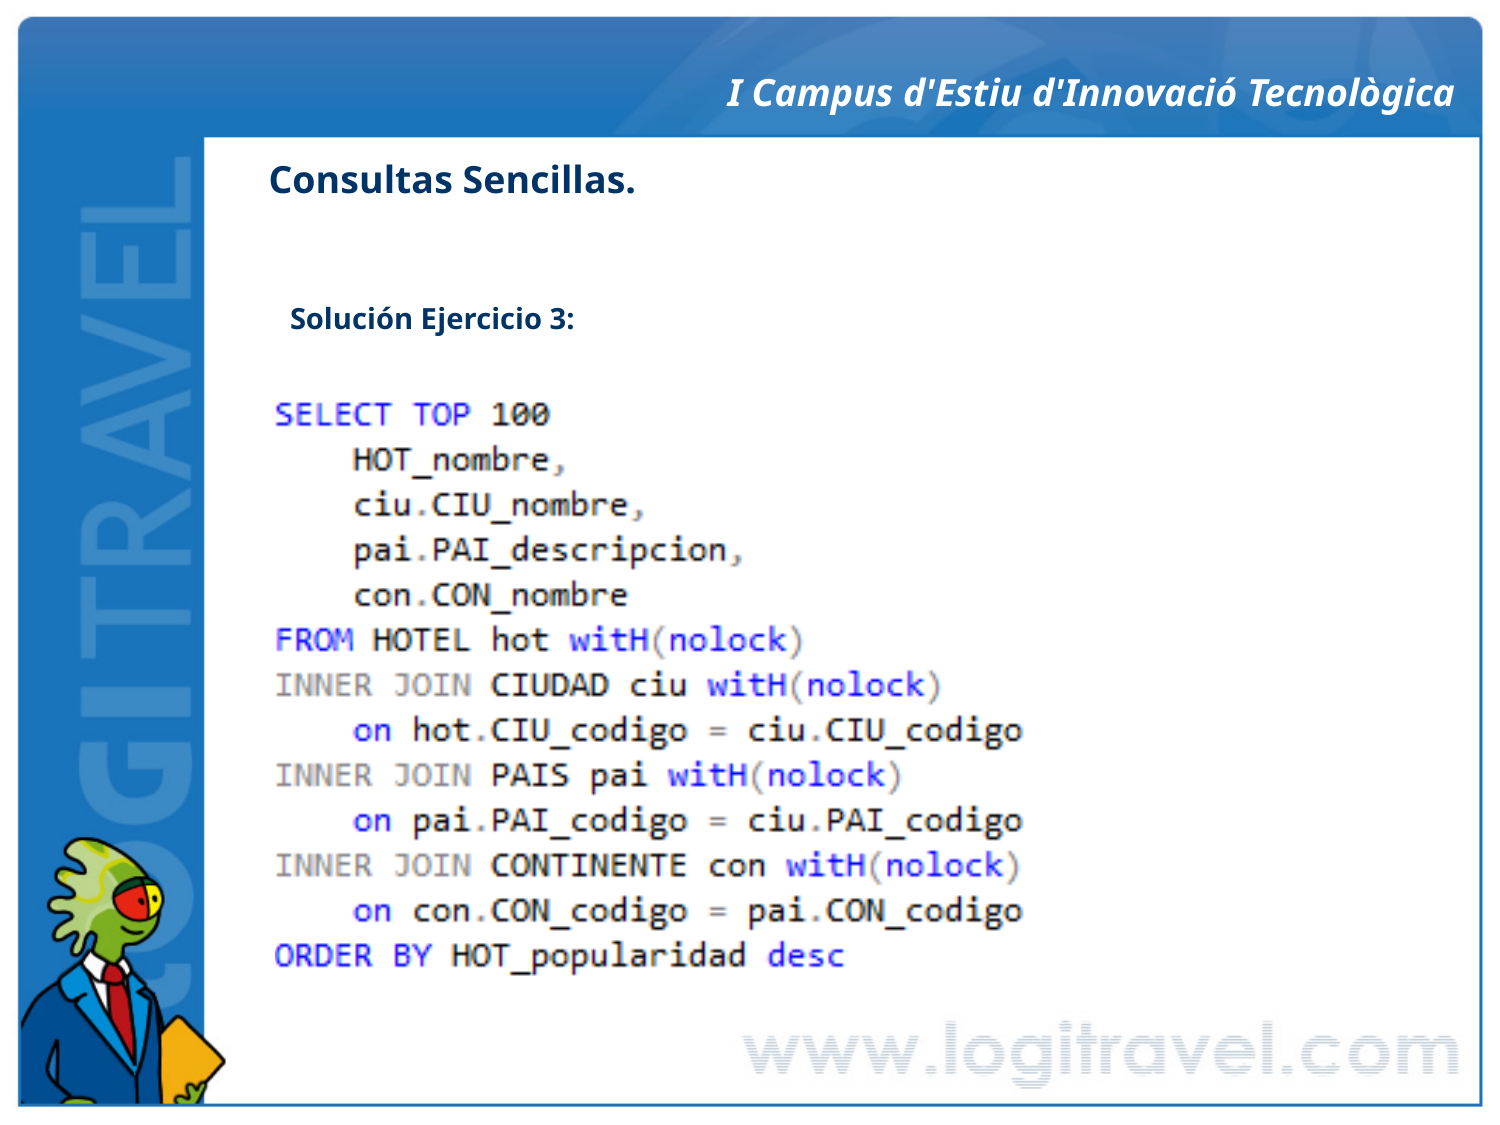

I Campus d'Estiu d'Innovació Tecnològica
Consultas Sencillas.
Solución Ejercicio 3: